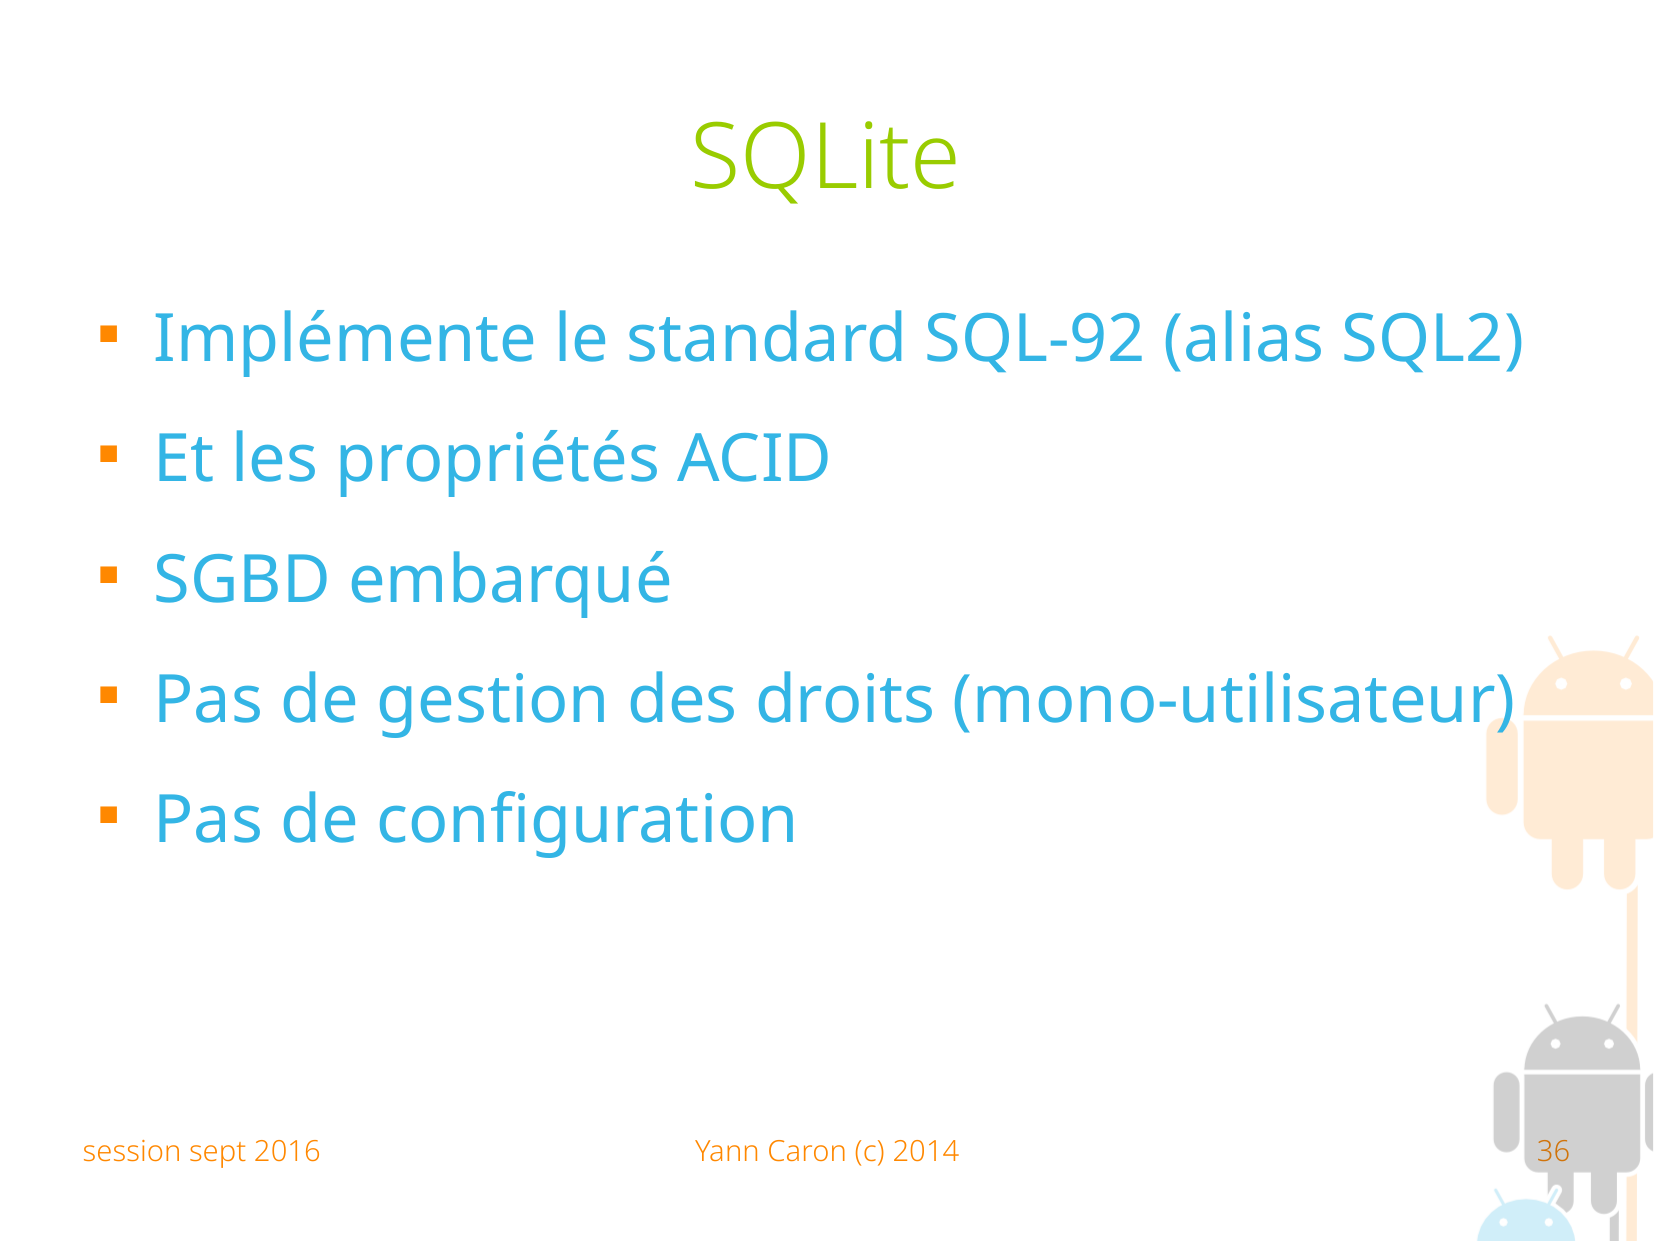

# SQLite
Implémente le standard SQL-92 (alias SQL2)
Et les propriétés ACID
SGBD embarqué
Pas de gestion des droits (mono-utilisateur)
Pas de configuration
session sept 2016
Yann Caron (c) 2014
36